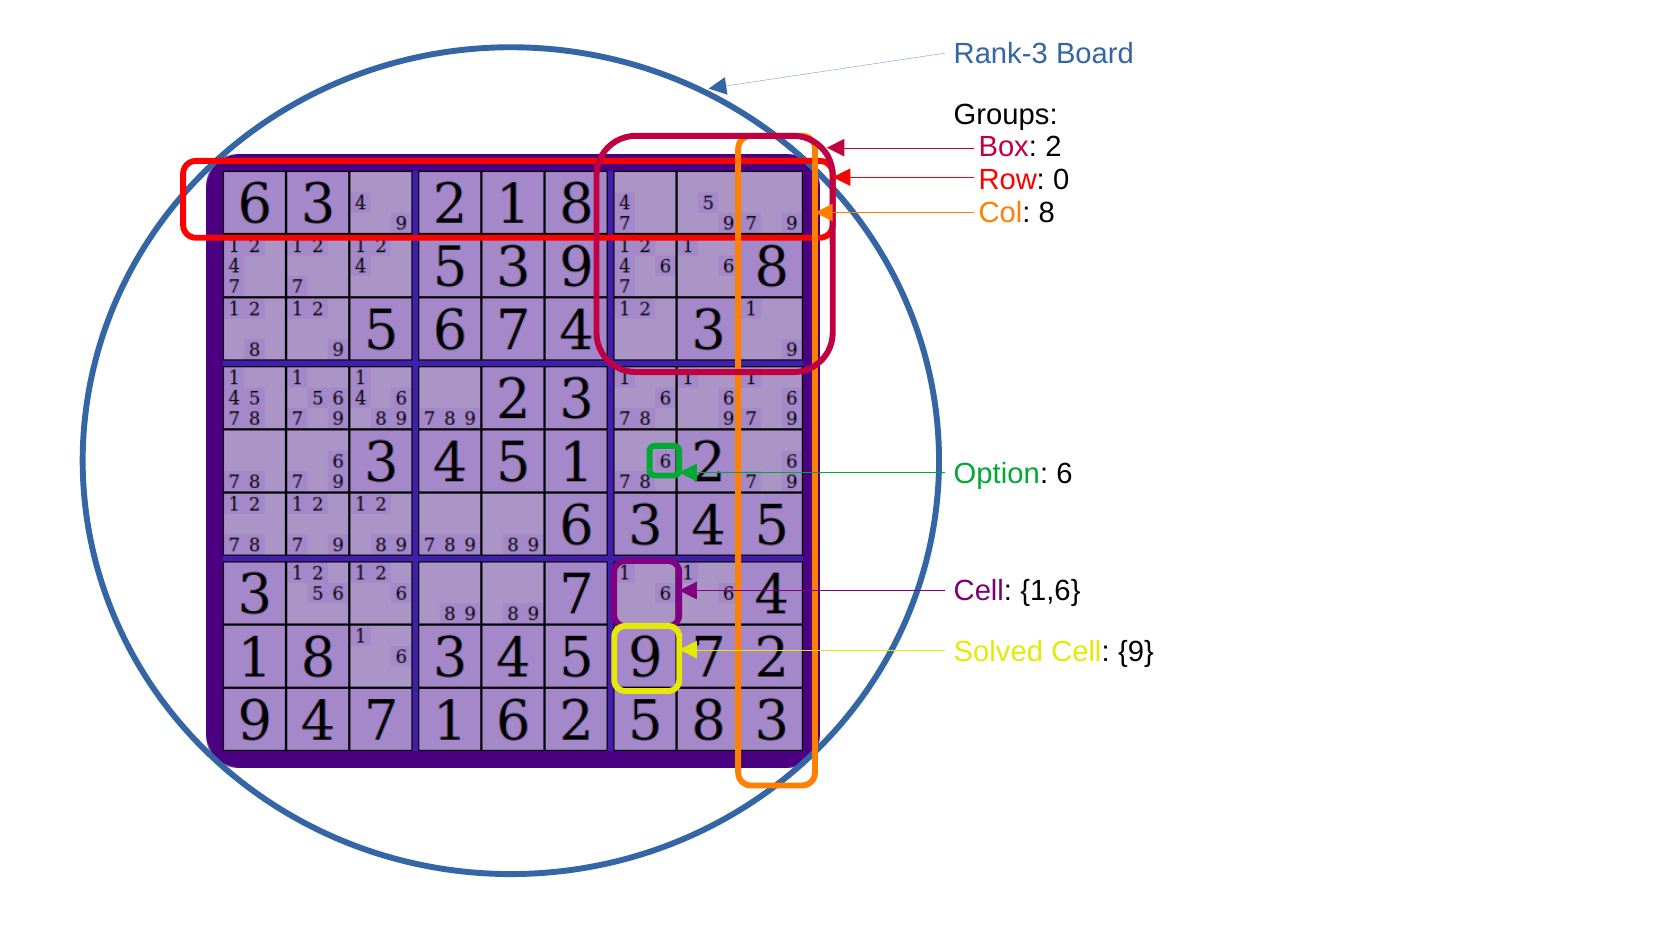

Rank-3 Board
Groups:
 Box: 2
 Row: 0
 Col: 8
Option: 6
Cell: {1,6}
Solved Cell: {9}